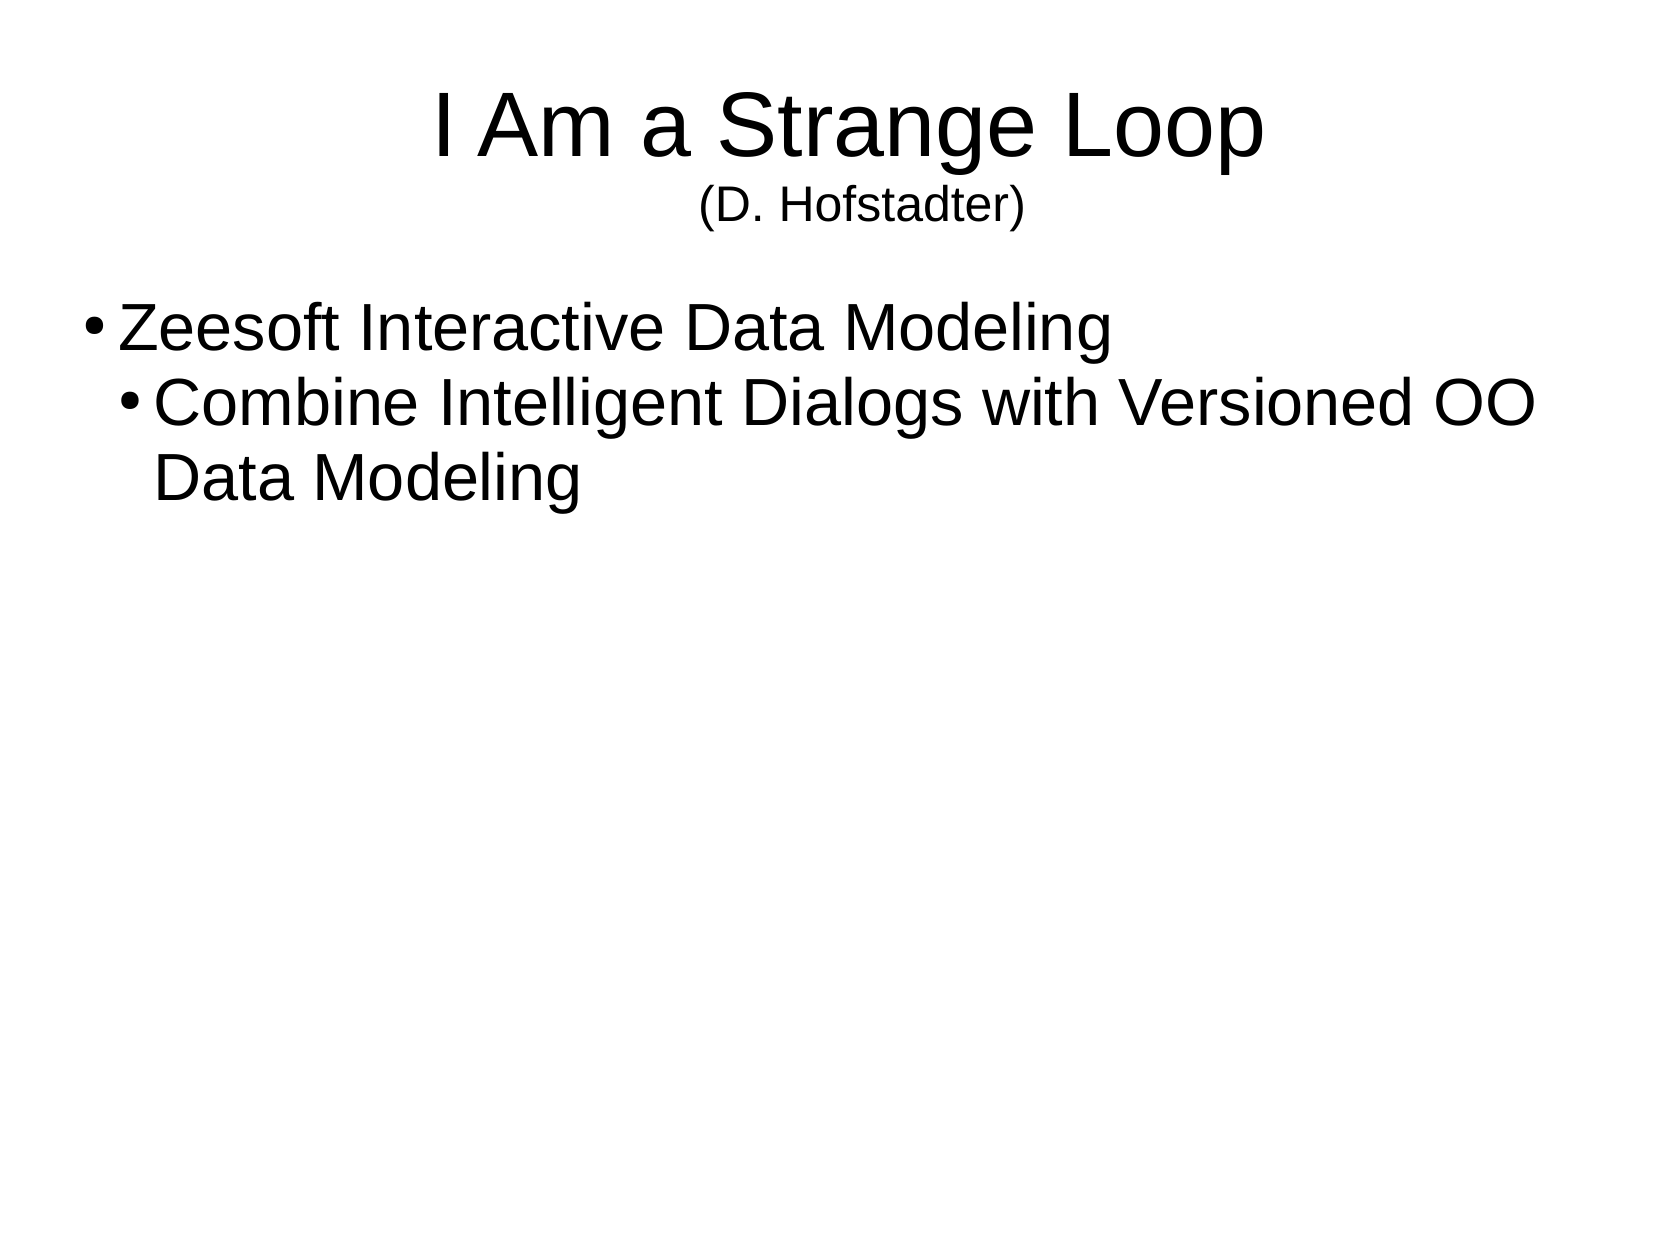

# I Am a Strange Loop (D. Hofstadter)
Zeesoft Interactive Data Modeling
Combine Intelligent Dialogs with Versioned OO Data Modeling